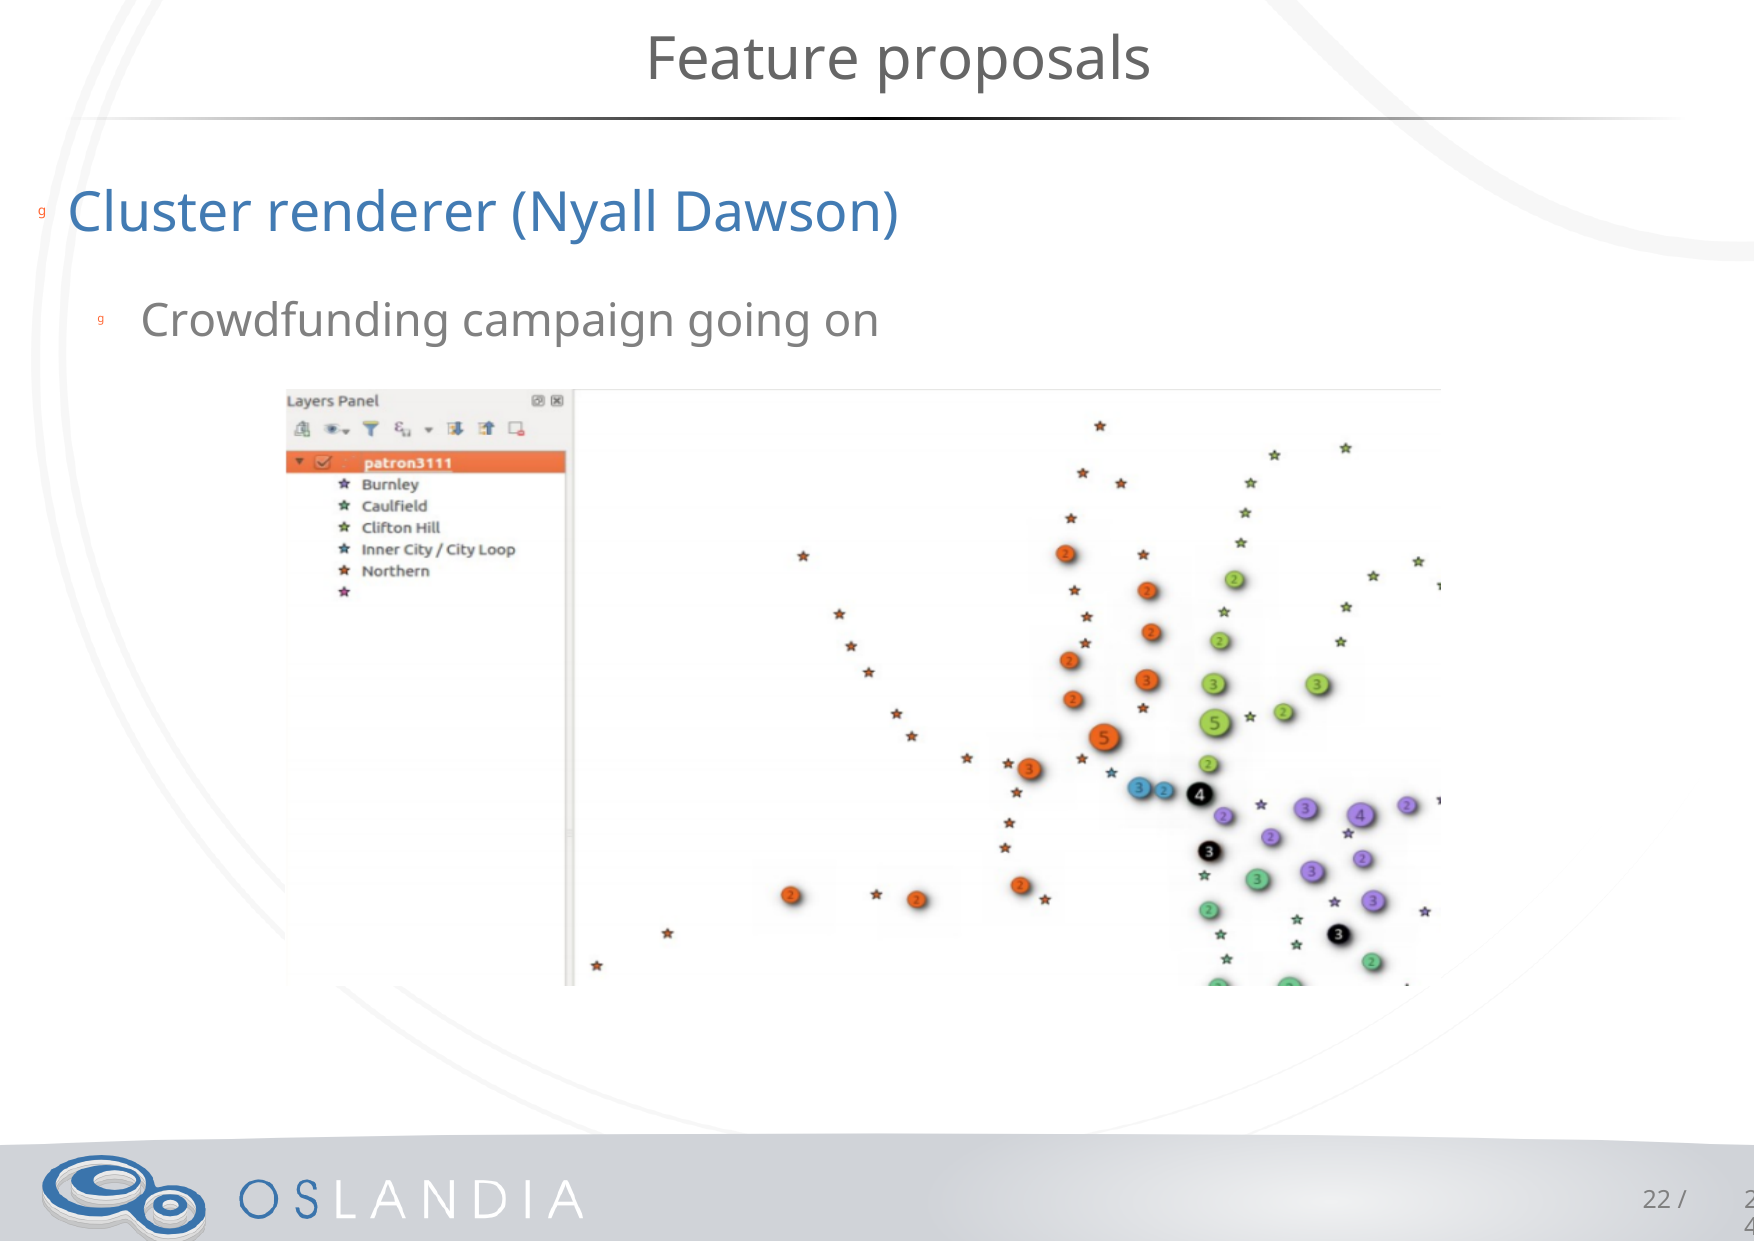

# Feature proposals
Cluster renderer (Nyall Dawson)
Crowdfunding campaign going on